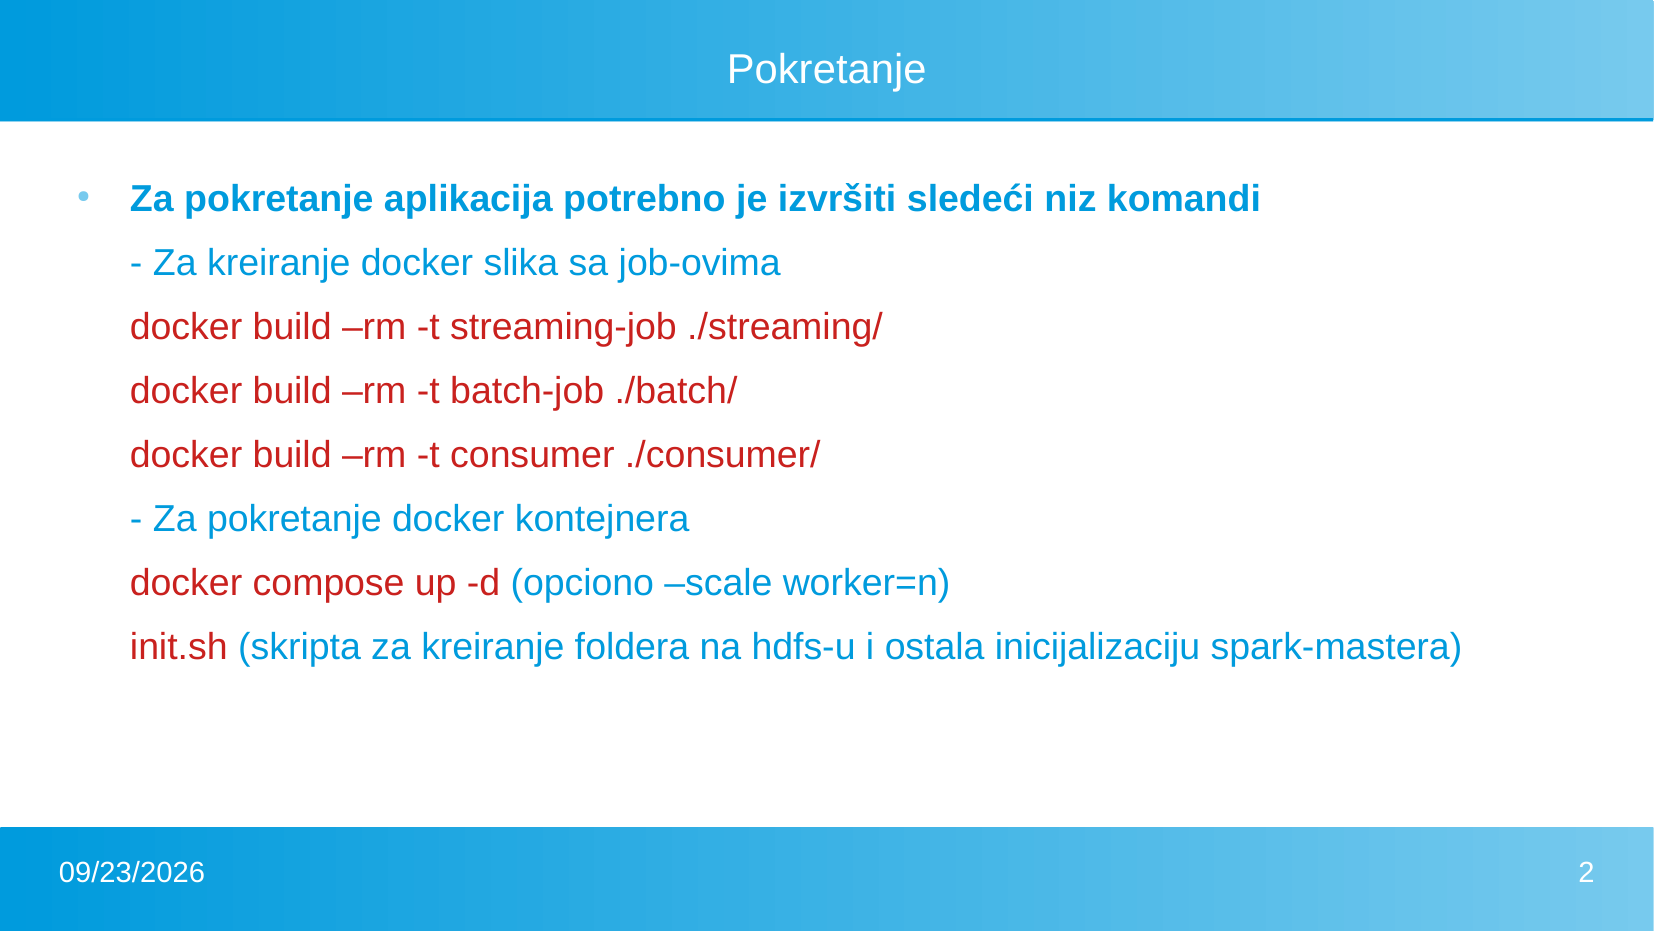

Pokretanje
# Za pokretanje aplikacija potrebno je izvršiti sledeći niz komandi
- Za kreiranje docker slika sa job-ovima
docker build –rm -t streaming-job ./streaming/
docker build –rm -t batch-job ./batch/
docker build –rm -t consumer ./consumer/
- Za pokretanje docker kontejnera
docker compose up -d (opciono –scale worker=n)
init.sh (skripta za kreiranje foldera na hdfs-u i ostala inicijalizaciju spark-mastera)
2